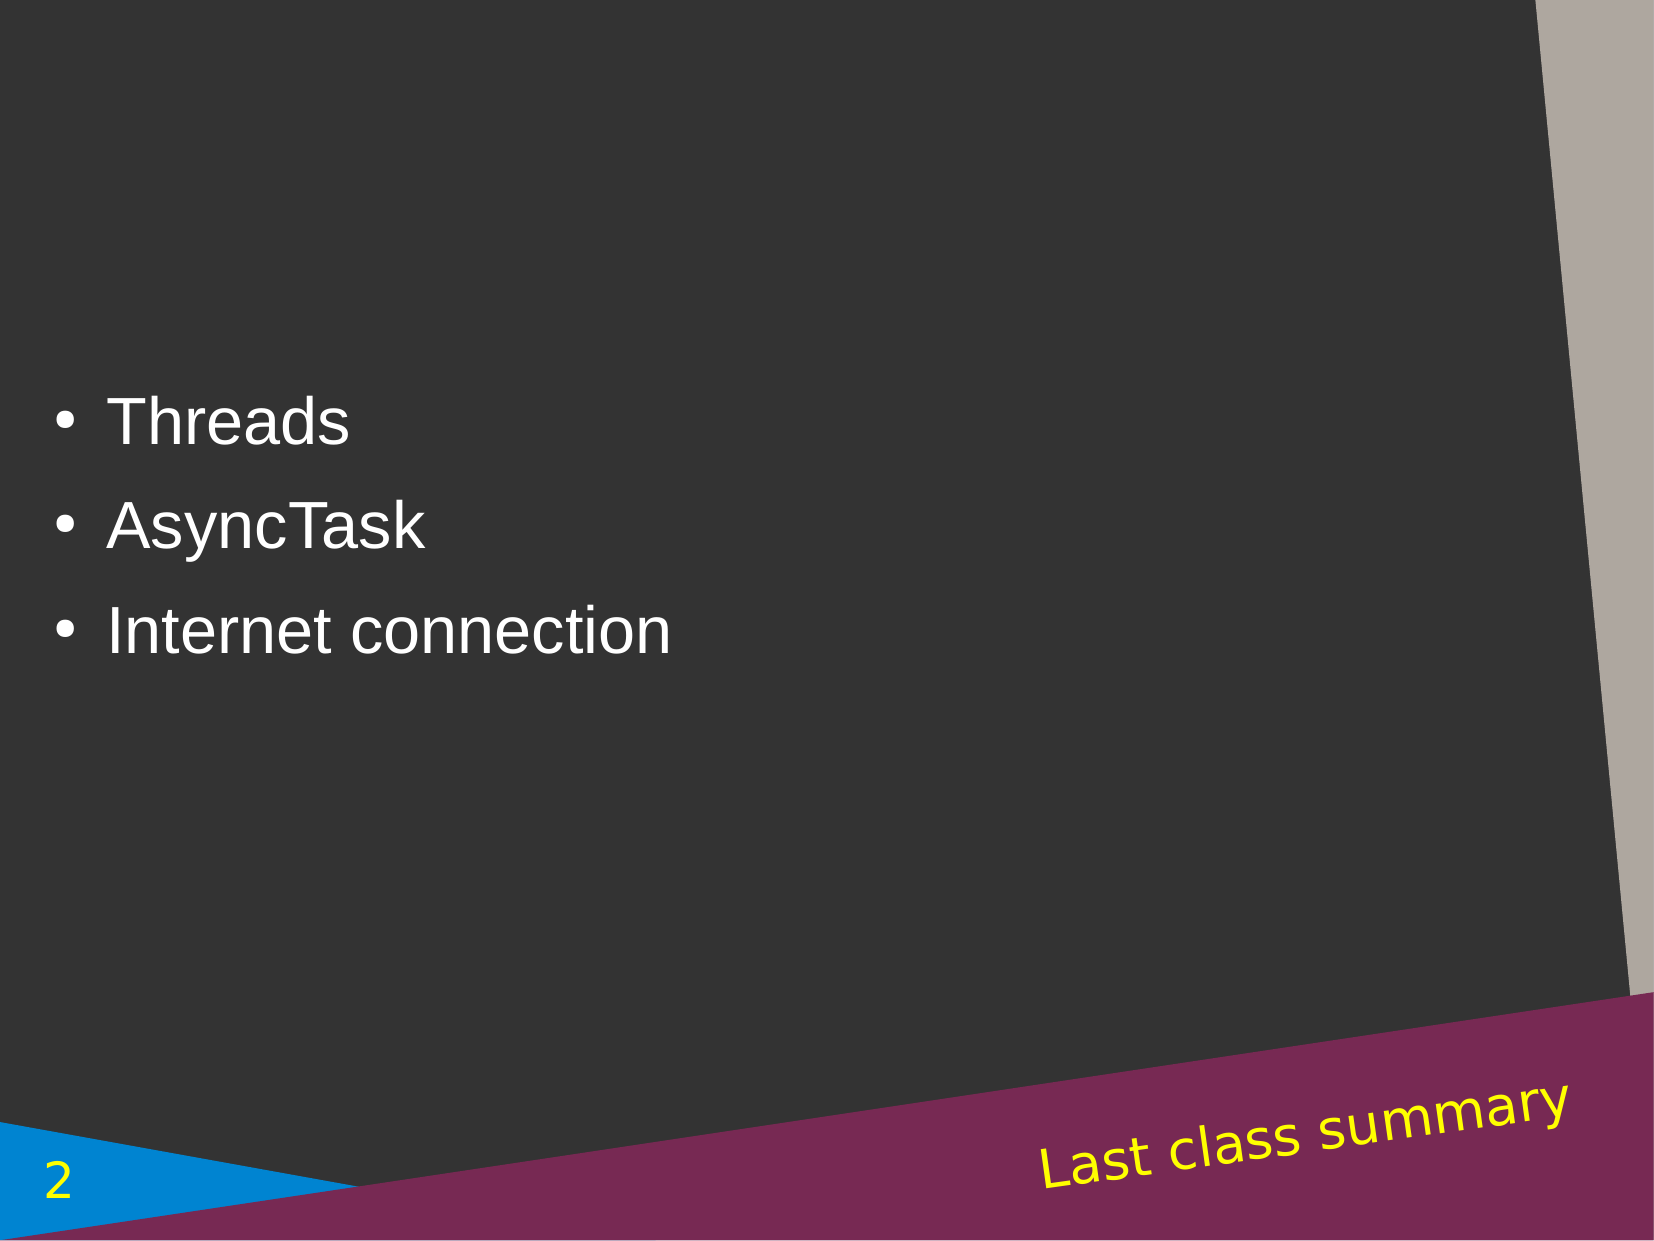

Threads
AsyncTask
Internet connection
# Last class summary
2